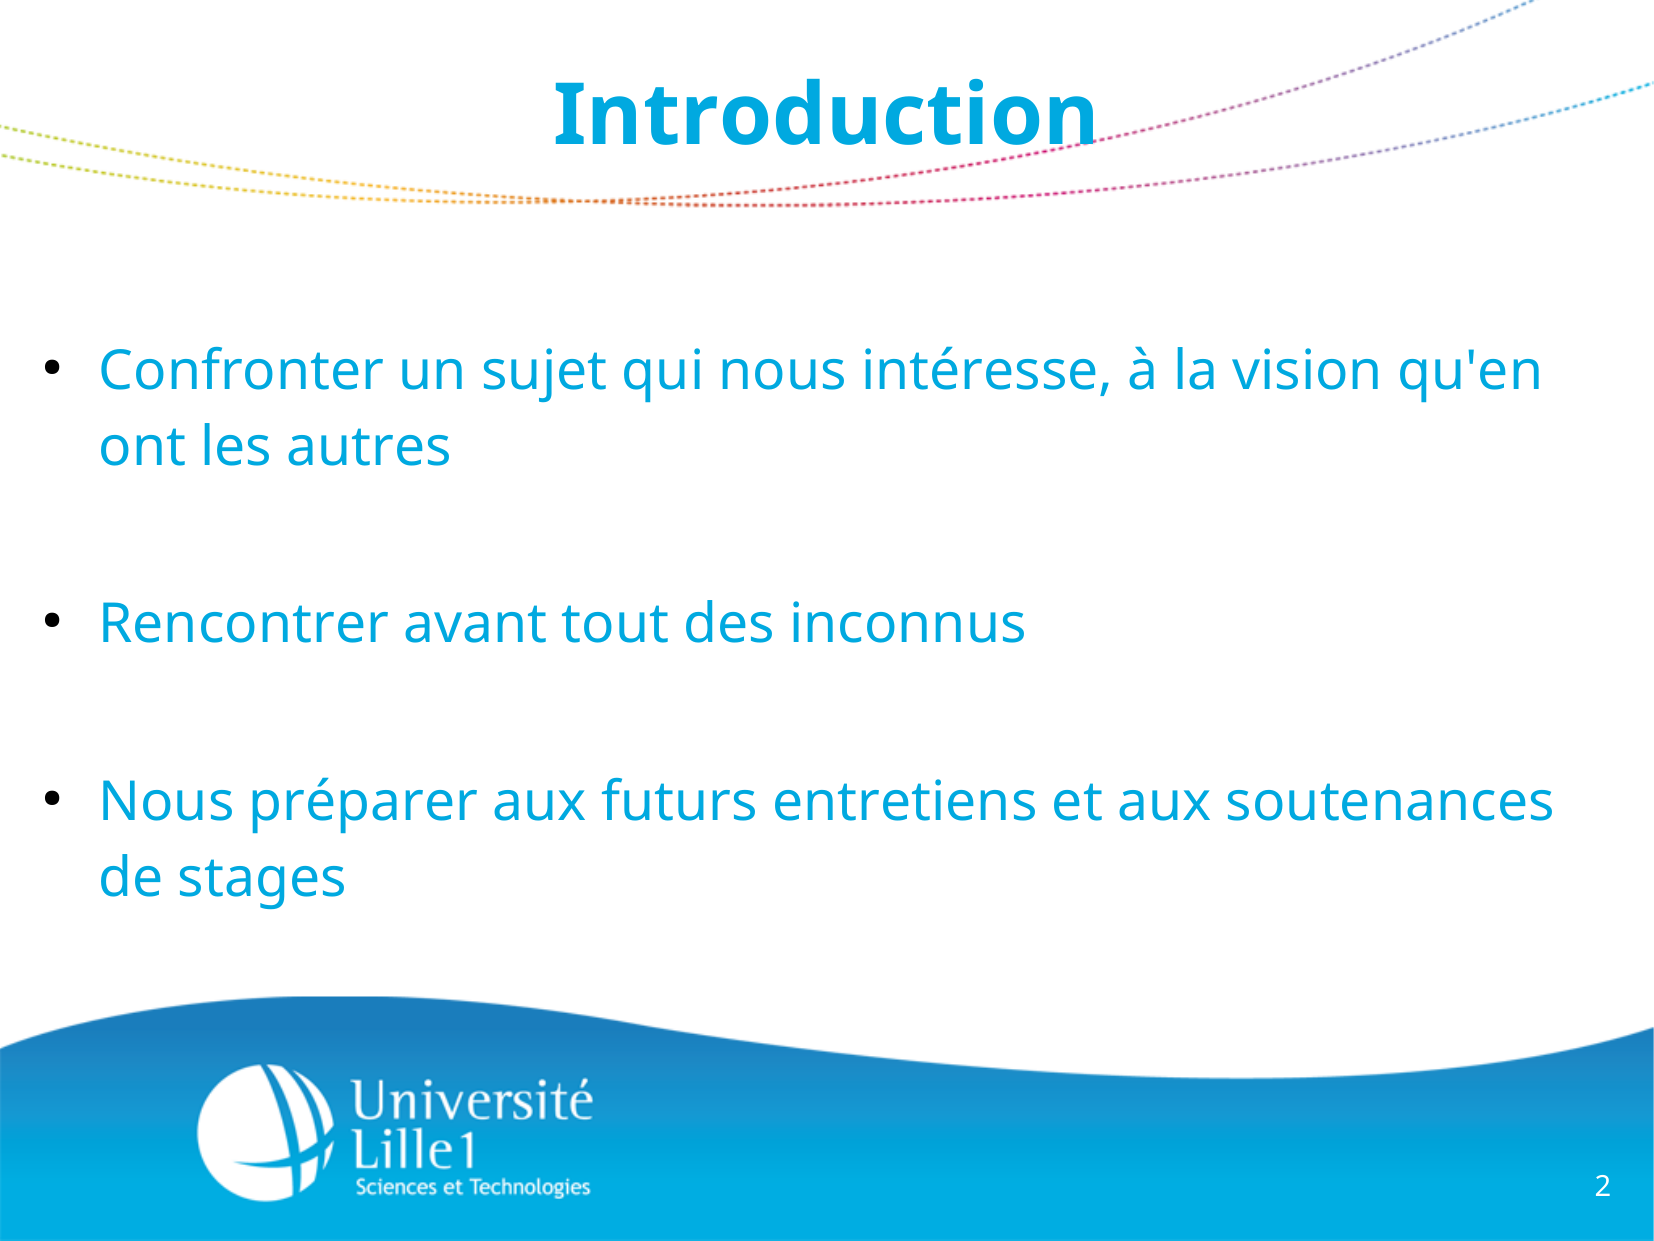

# Introduction
Confronter un sujet qui nous intéresse, à la vision qu'en ont les autres
Rencontrer avant tout des inconnus
Nous préparer aux futurs entretiens et aux soutenances de stages
2